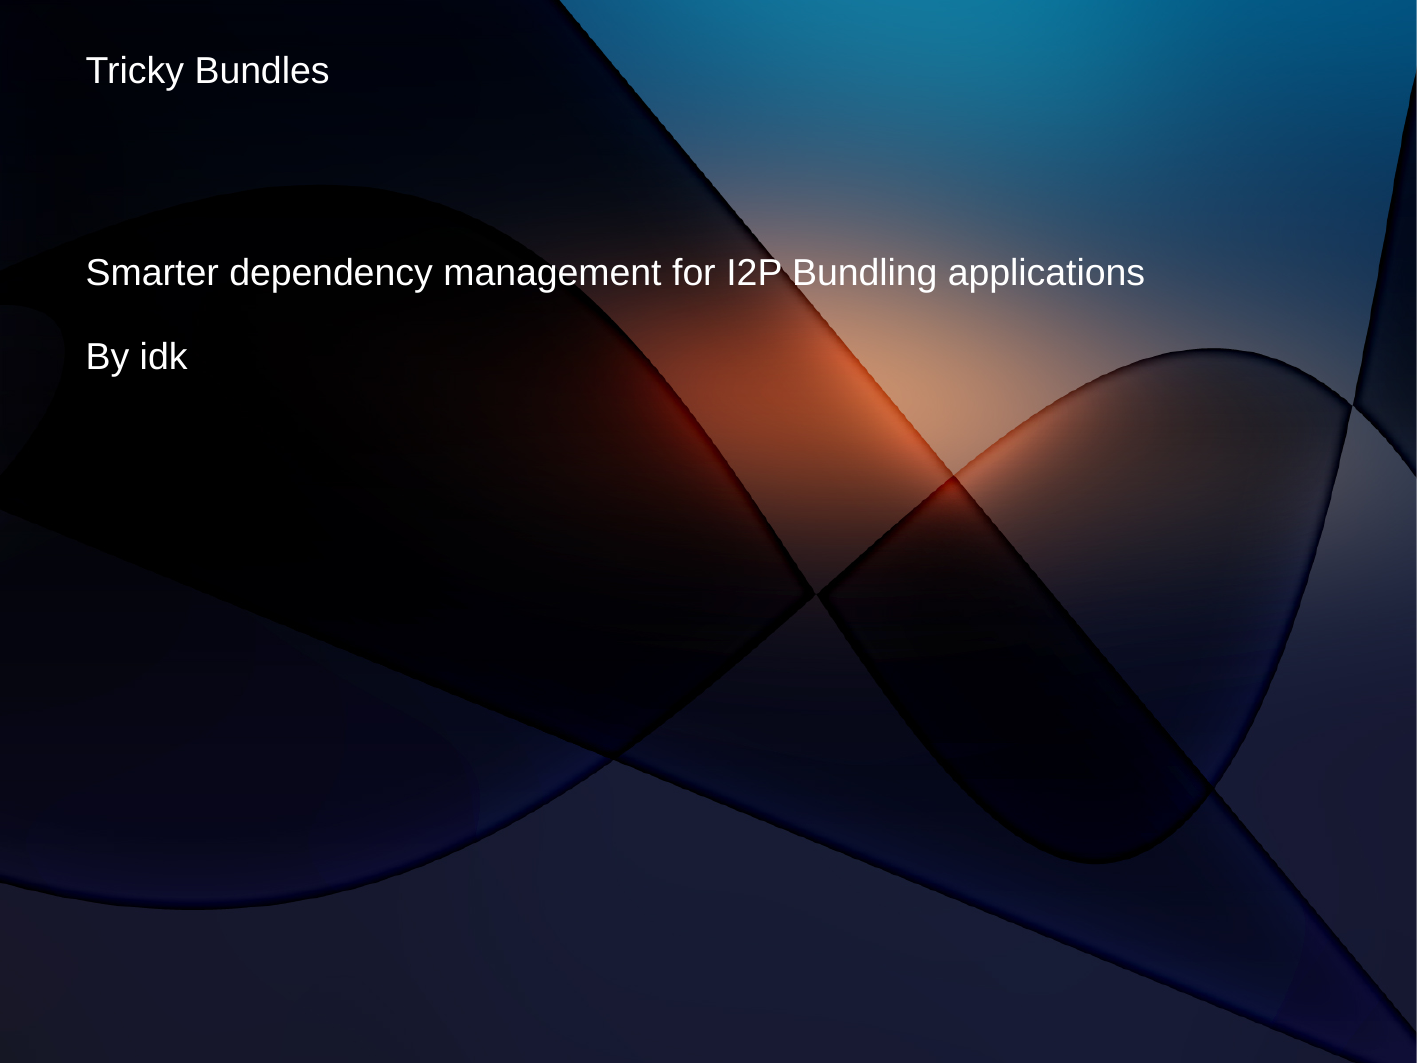

Tricky Bundles
Smarter dependency management for I2P Bundling applications
By idk